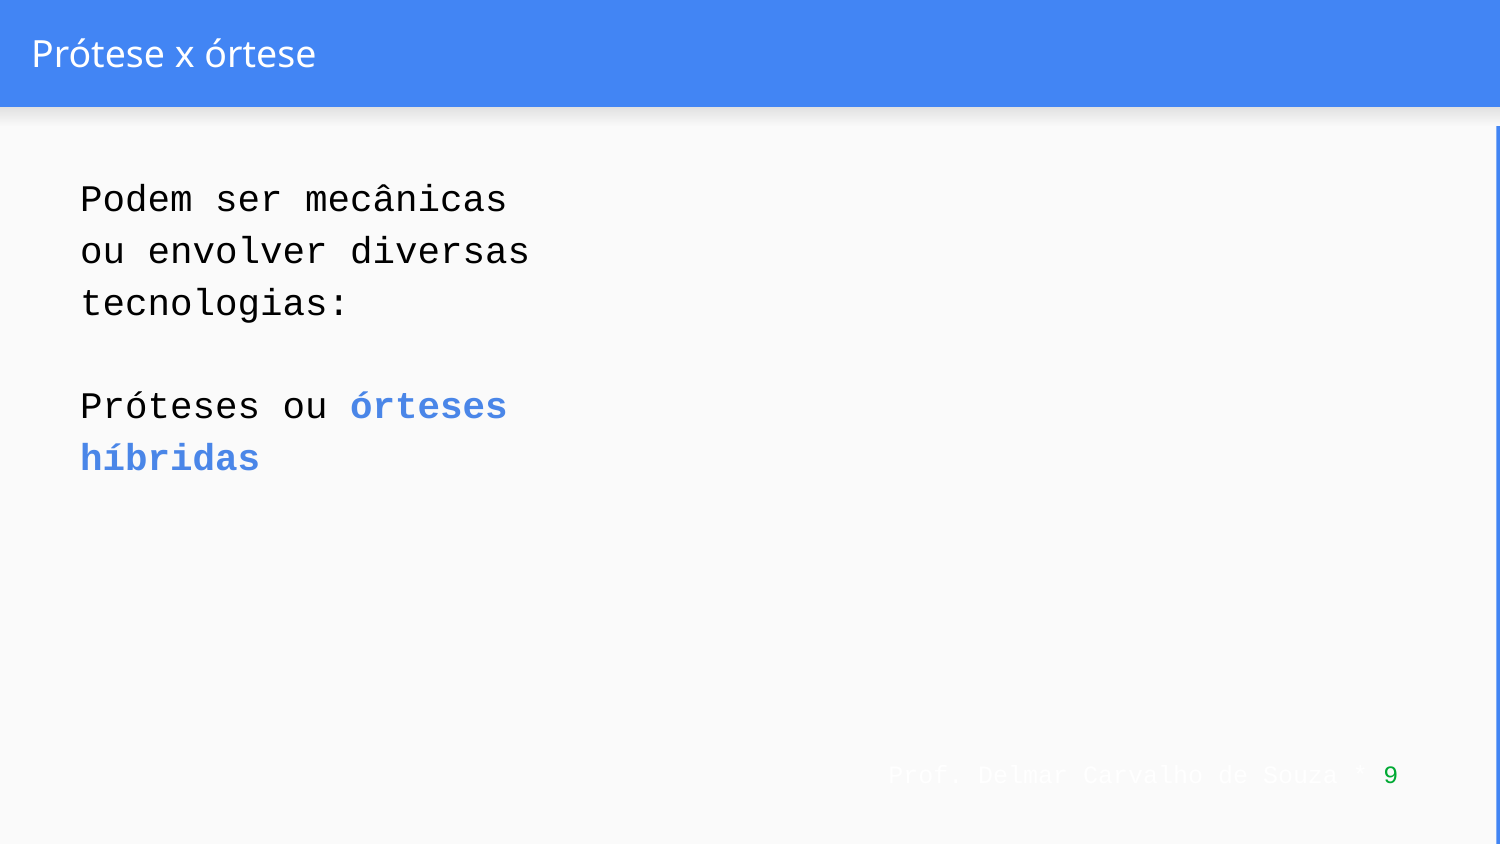

# Prótese x órtese
Podem ser mecânicas ou envolver diversas tecnologias:
Próteses ou órteses híbridas